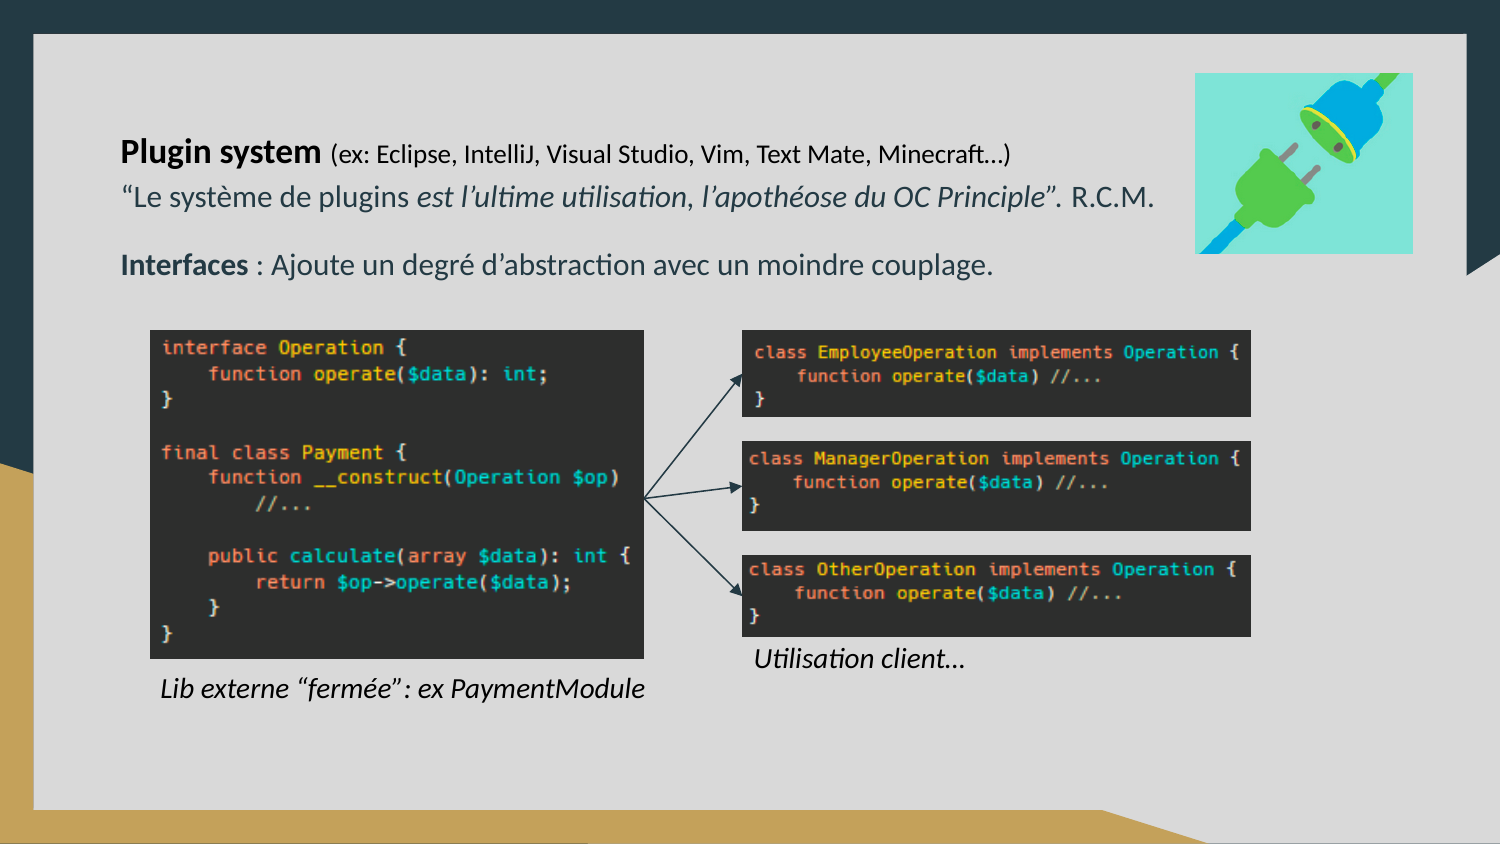

Plugin system (ex: Eclipse, IntelliJ, Visual Studio, Vim, Text Mate, Minecraft…)
“Le système de plugins est l’ultime utilisation, l’apothéose du OC Principle”. R.C.M.
Interfaces : Ajoute un degré d’abstraction avec un moindre couplage.
Utilisation client…
Lib externe “fermée”: ex PaymentModule